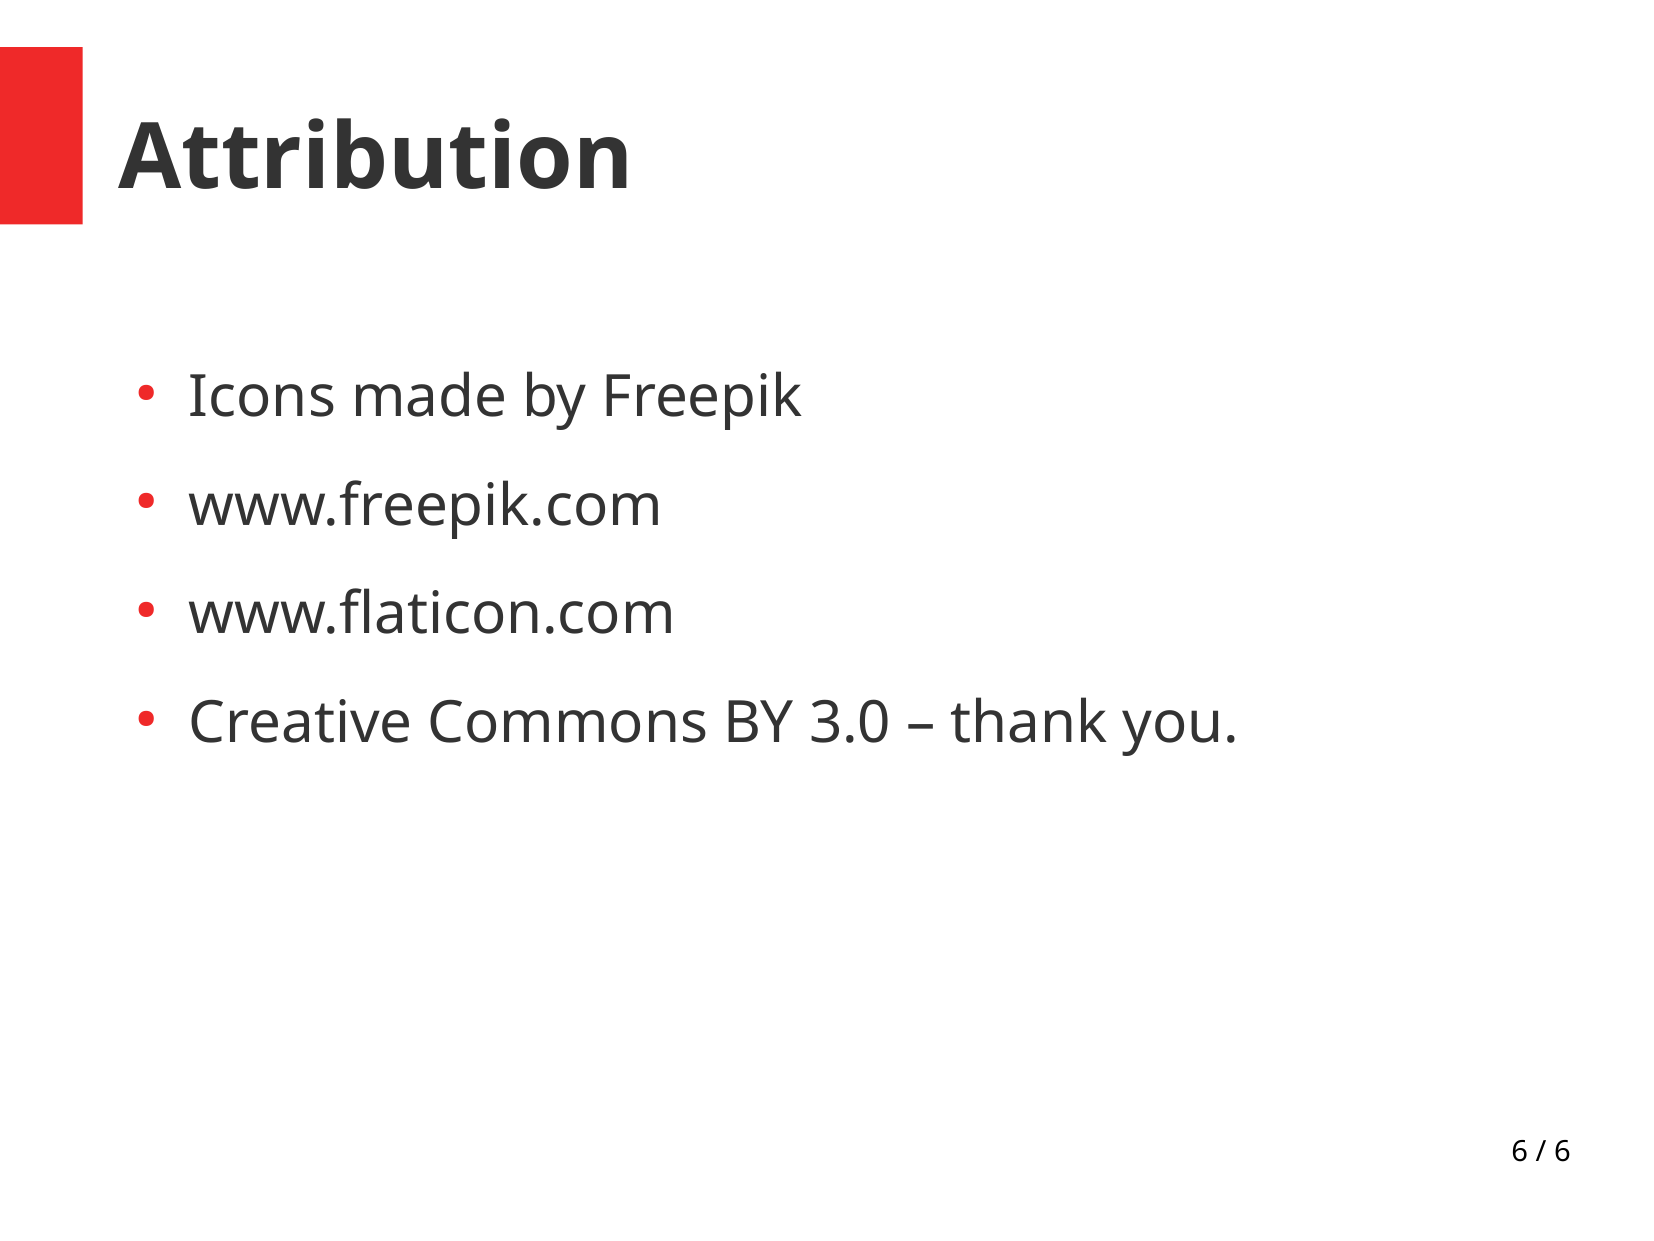

# Attribution
Icons made by Freepik
www.freepik.com
www.flaticon.com
Creative Commons BY 3.0 – thank you.
6